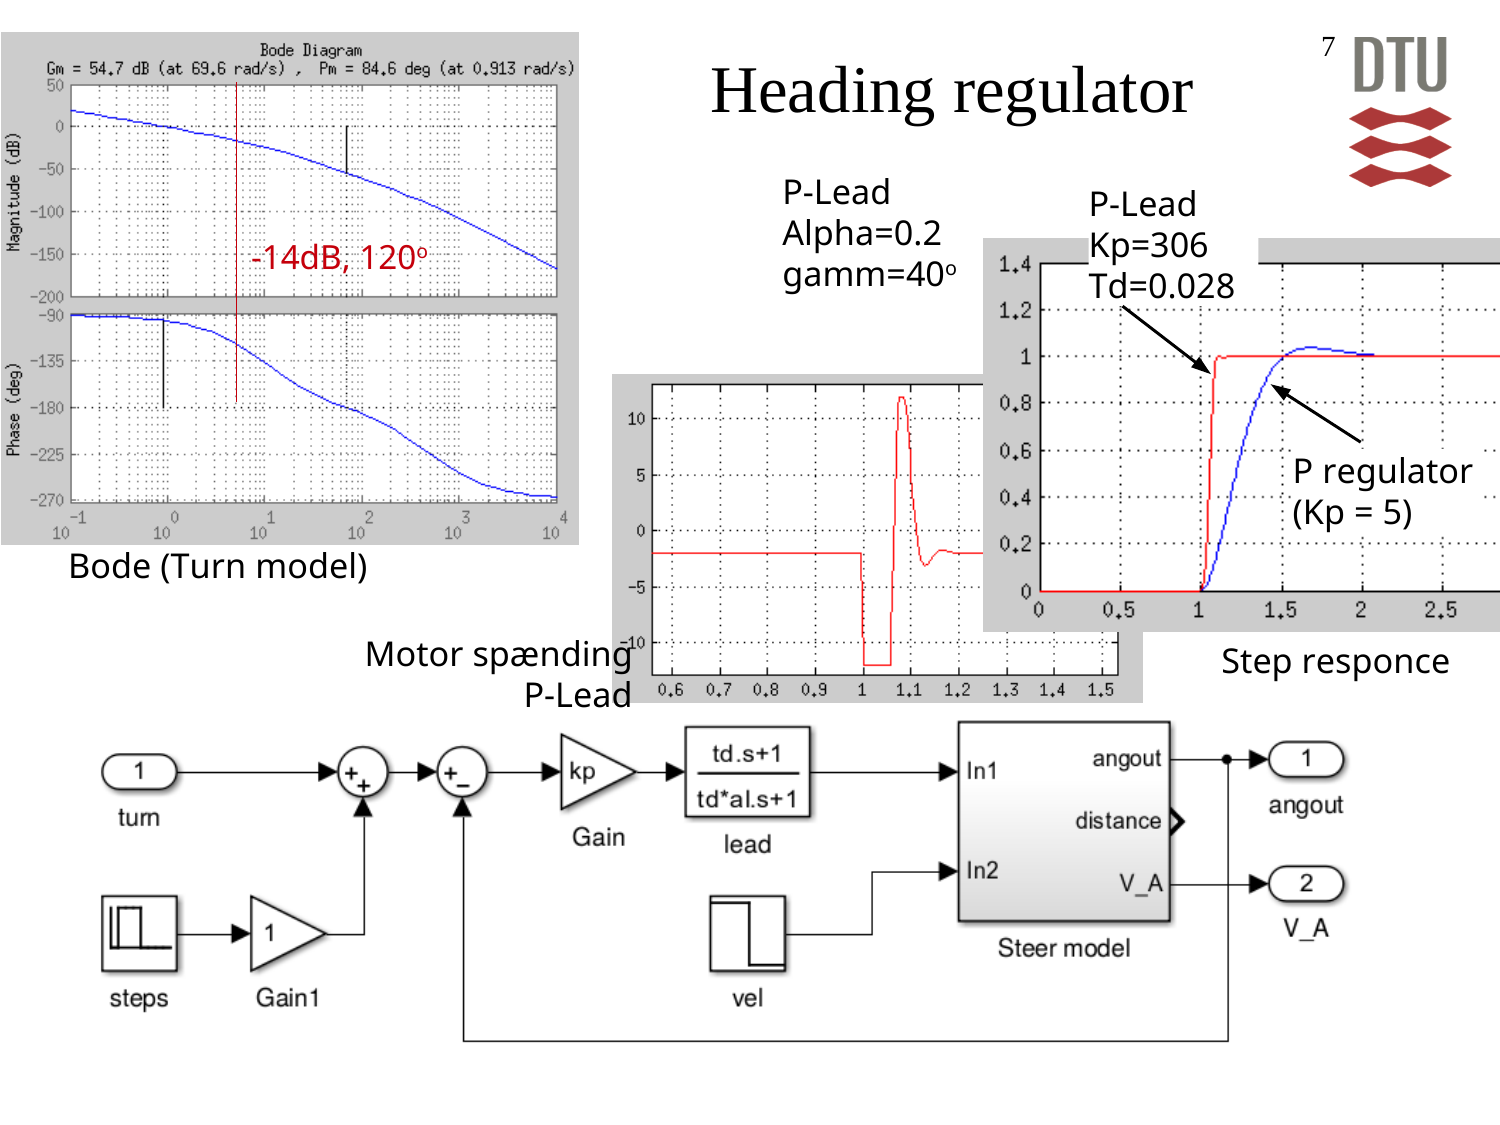

7
# Heading regulator
P-Lead
Alpha=0.2
gamm=40o
P-Lead
Kp=306
Td=0.028
-14dB, 120o
P regulator
(Kp = 5)
Bode (Turn model)
Motor spænding
P-Lead
Step responce